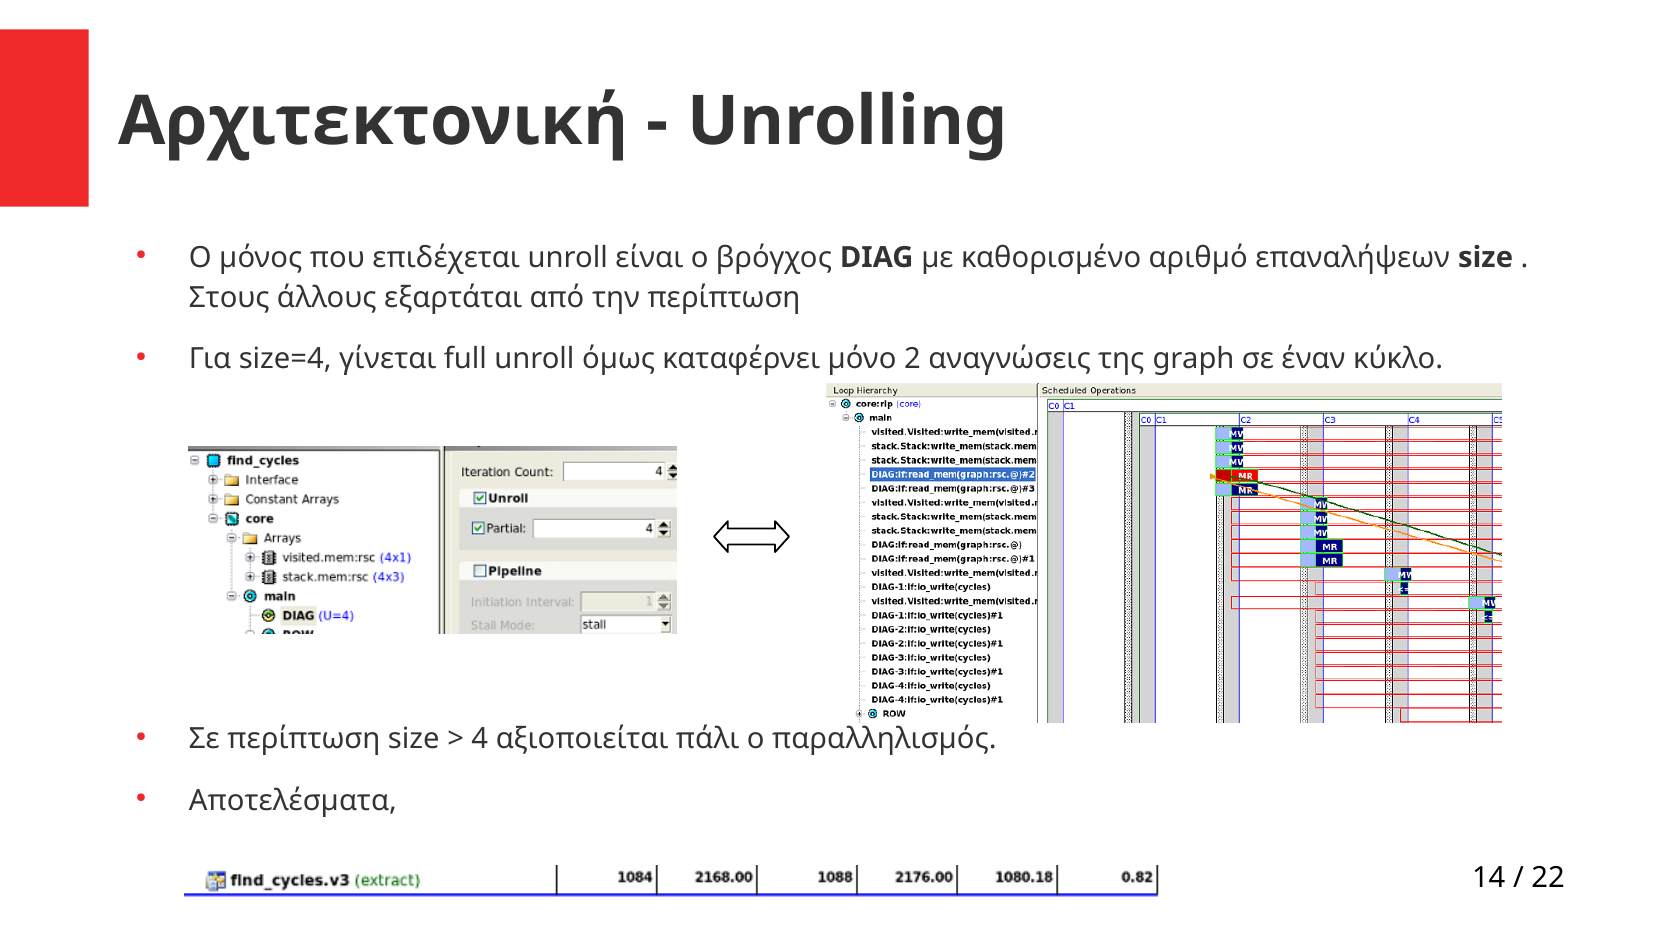

# Αρχιτεκτονική - Unrolling
Ο μόνος που επιδέχεται unroll είναι ο βρόγχος DIAG με καθορισμένο αριθμό επαναλήψεων size .
Στους άλλους εξαρτάται από την περίπτωση
Για size=4, γίνεται full unroll όμως καταφέρνει μόνο 2 αναγνώσεις της graph σε έναν κύκλο.
Σε περίπτωση size > 4 αξιοποιείται πάλι ο παραλληλισμός.
Αποτελέσματα,
14